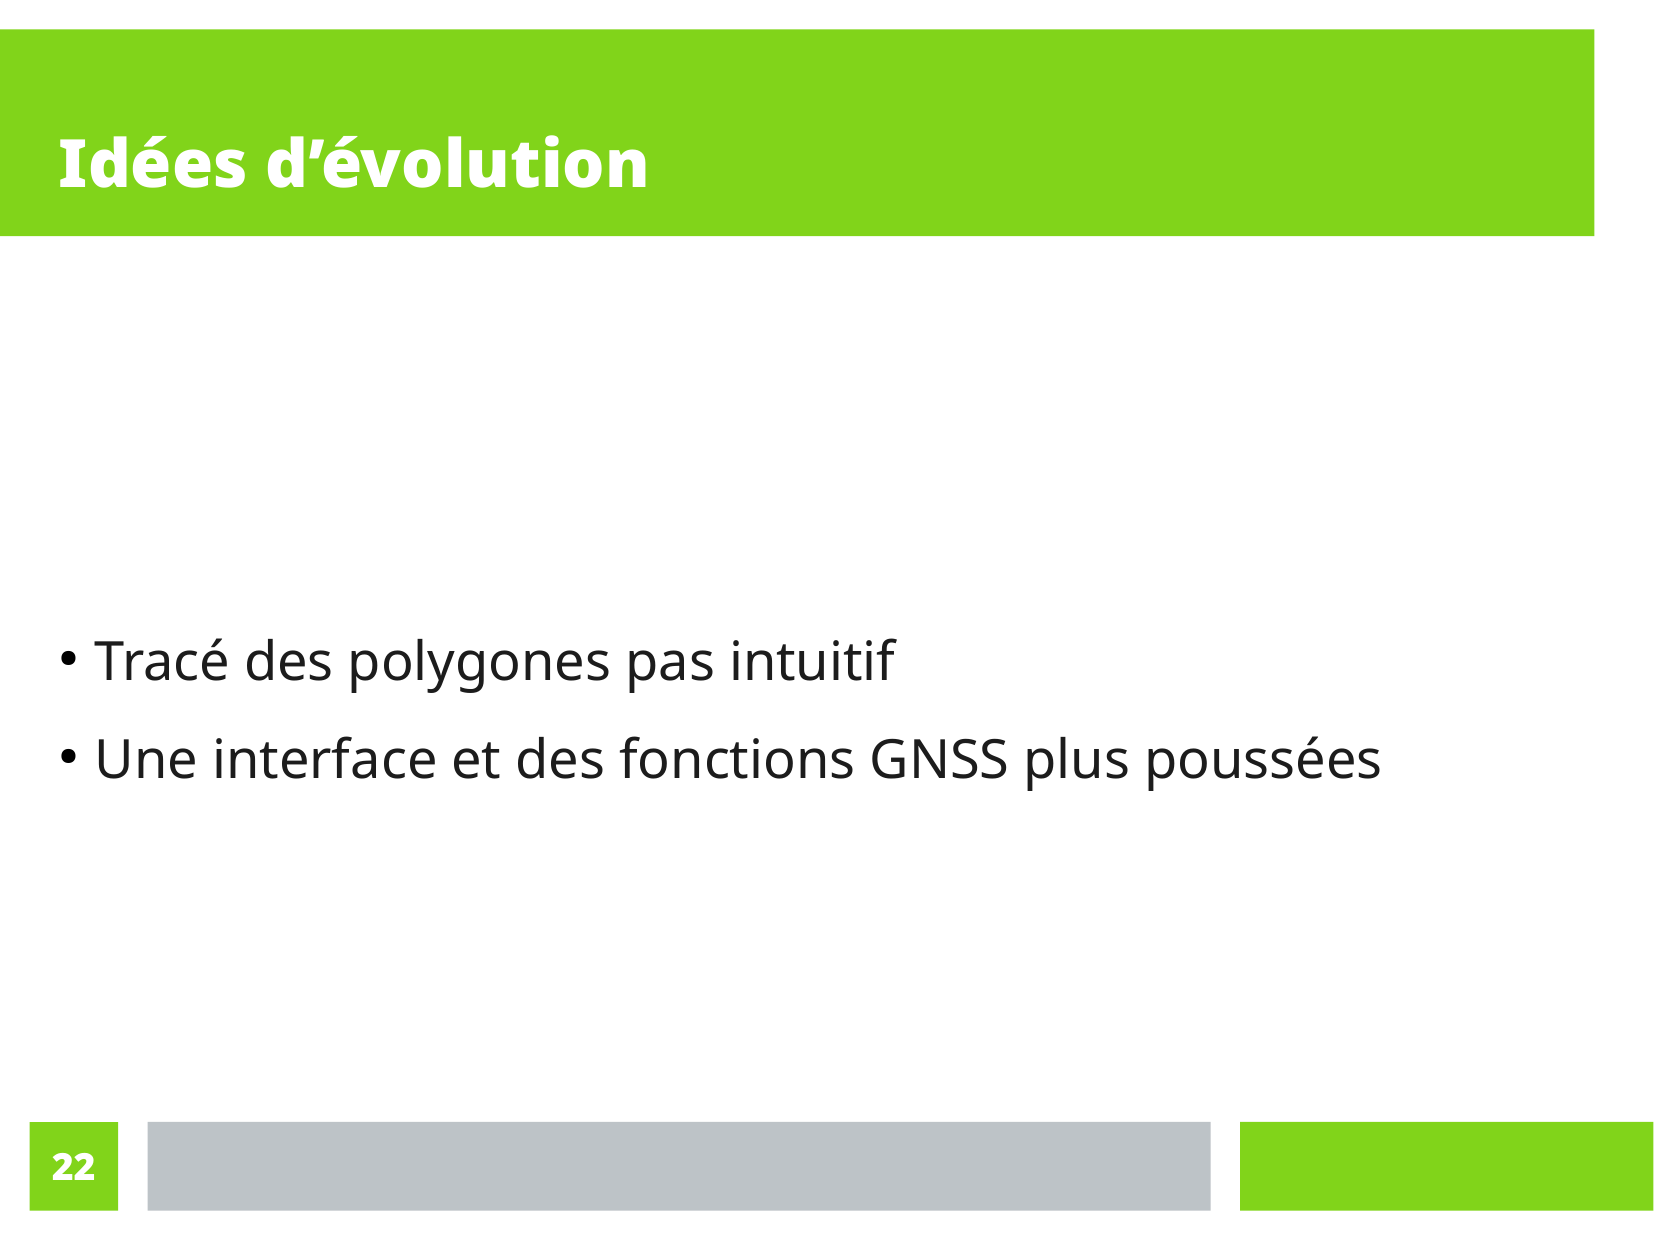

# Idées d’évolution
Tracé des polygones pas intuitif
Une interface et des fonctions GNSS plus poussées
22